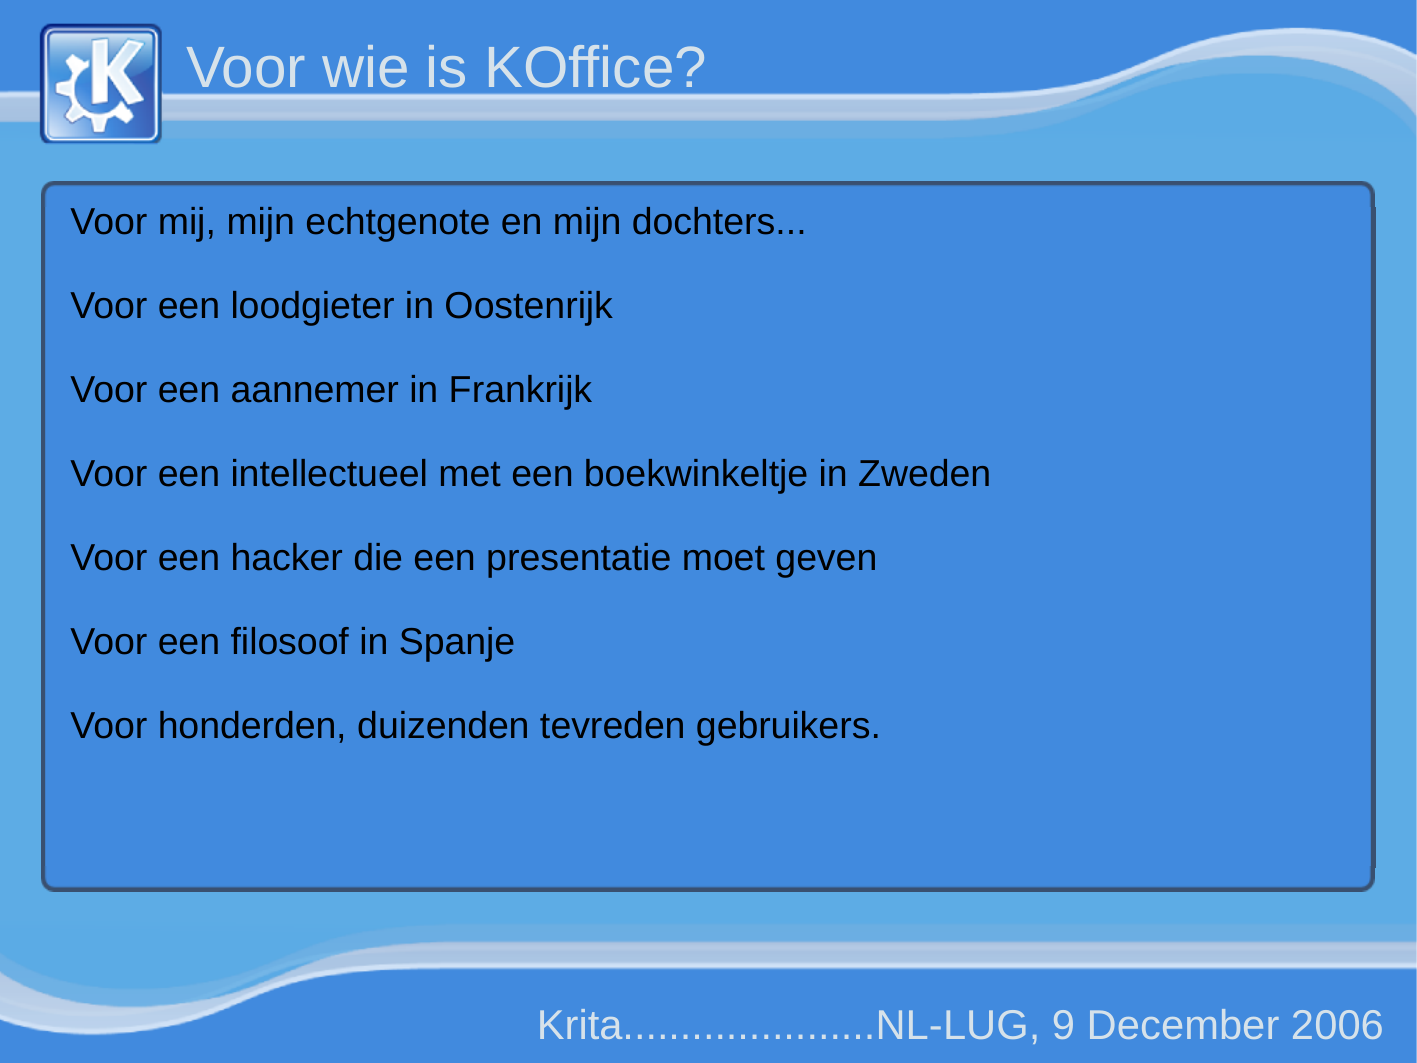

Voor wie is KOffice?
Voor mij, mijn echtgenote en mijn dochters...
Voor een loodgieter in Oostenrijk
Voor een aannemer in Frankrijk
Voor een intellectueel met een boekwinkeltje in Zweden
Voor een hacker die een presentatie moet geven
Voor een filosoof in Spanje
Voor honderden, duizenden tevreden gebruikers.